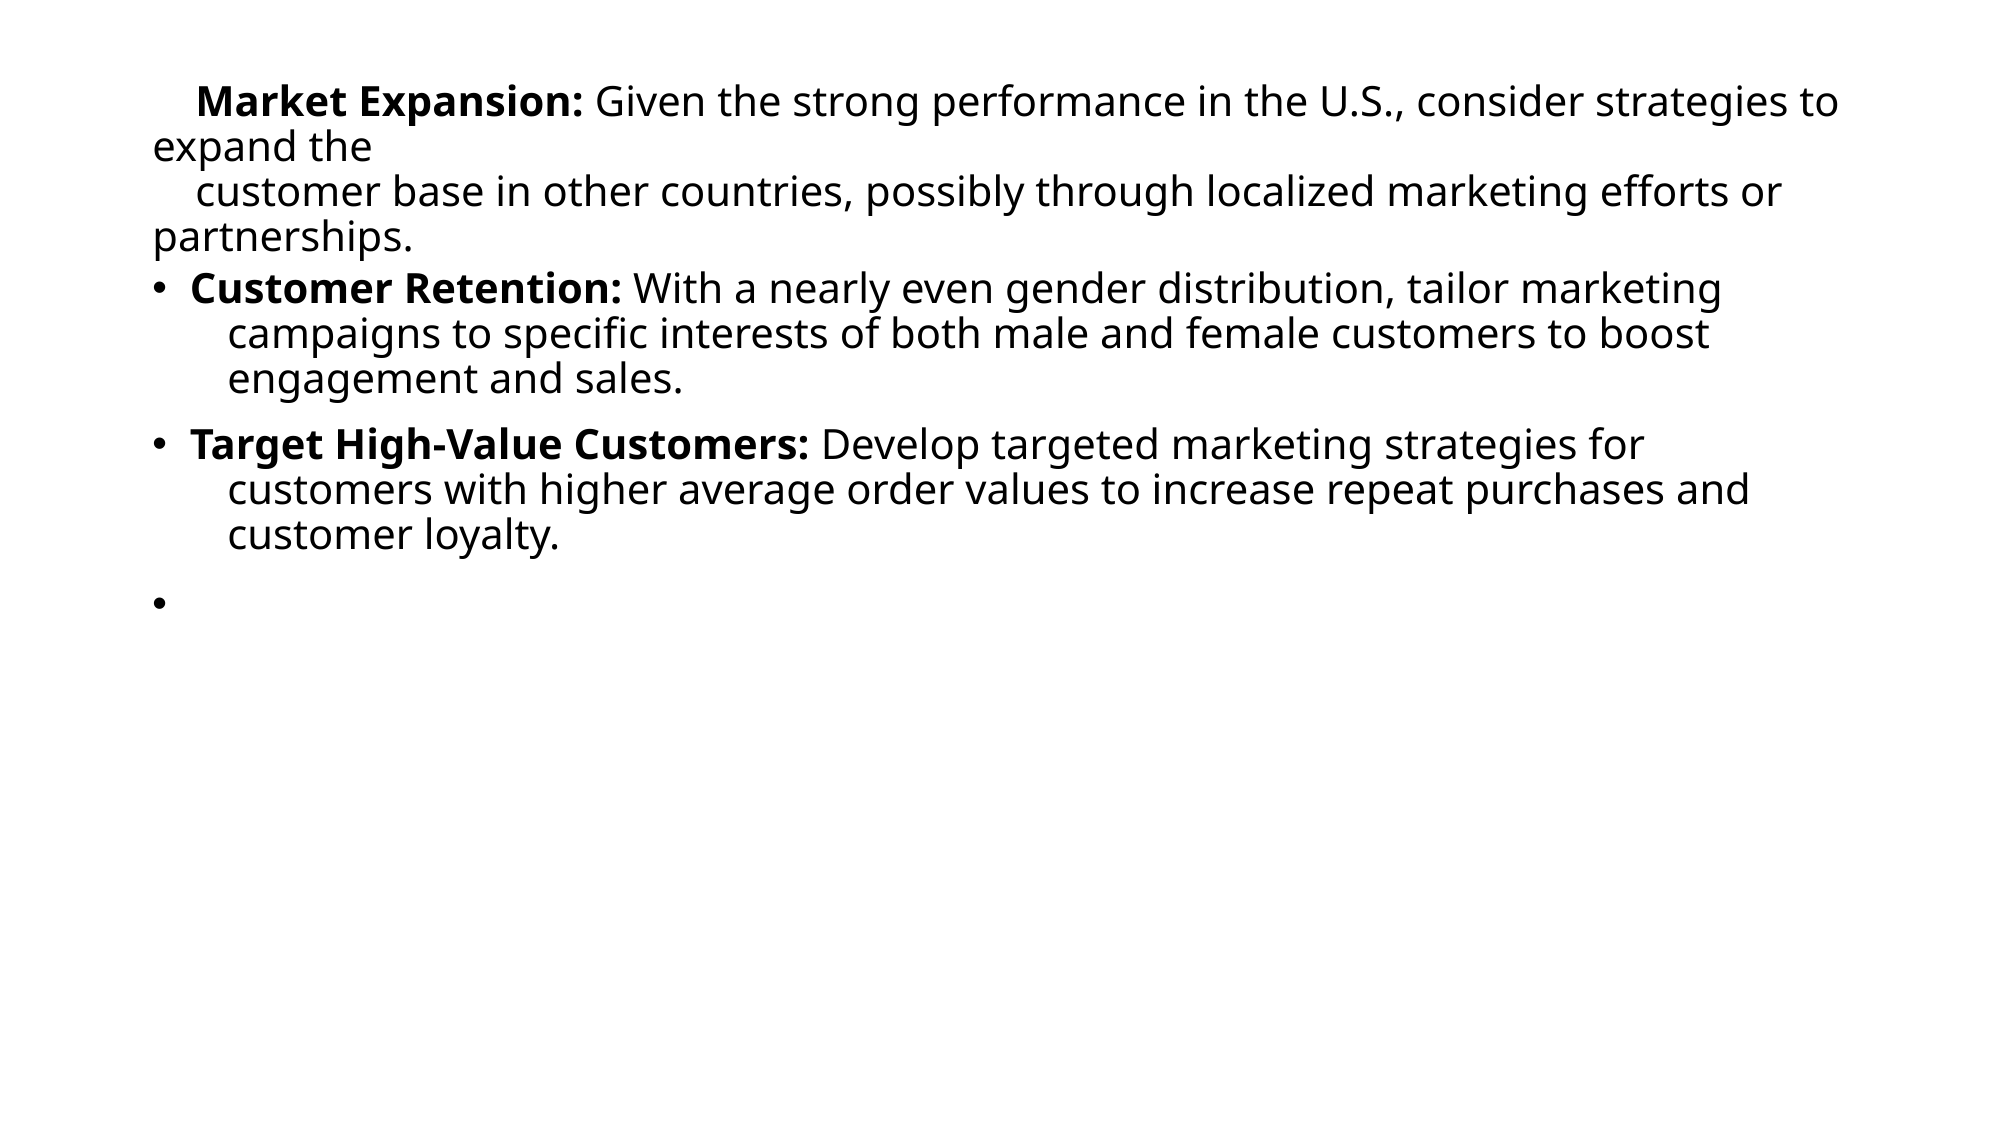

# Market Expansion: Given the strong performance in the U.S., consider strategies to expand the   customer base in other countries, possibly through localized marketing efforts or partnerships.
Customer Retention: With a nearly even gender distribution, tailor marketing campaigns to specific interests of both male and female customers to boost engagement and sales.
Target High-Value Customers: Develop targeted marketing strategies for customers with higher average order values to increase repeat purchases and customer loyalty.